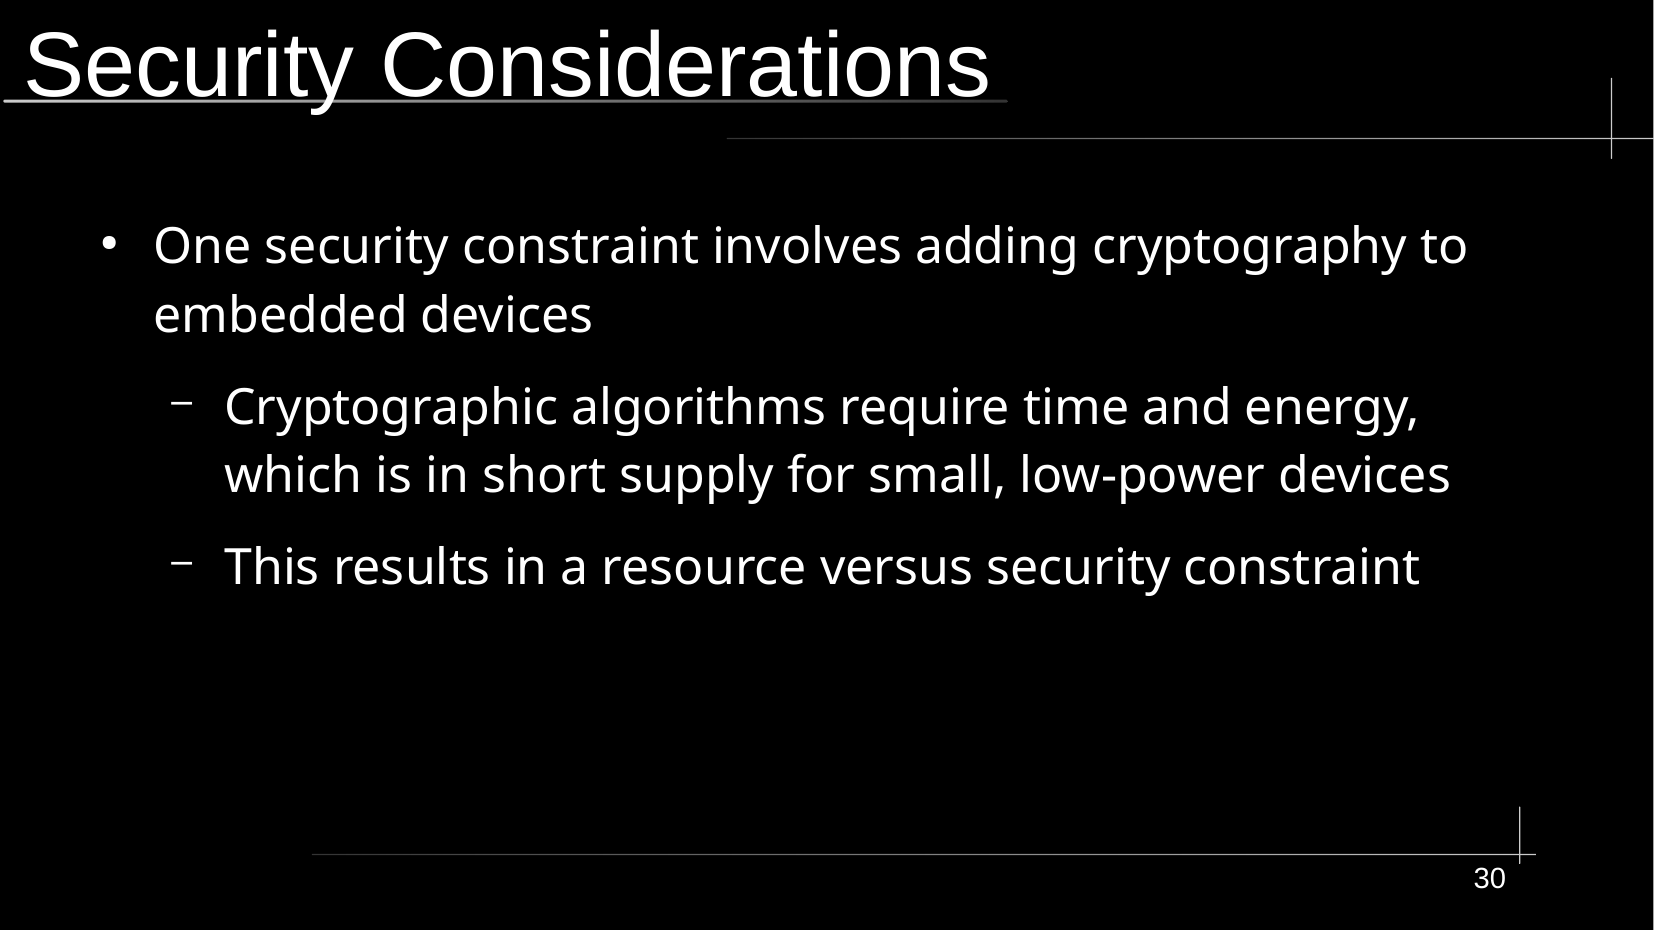

# Security Considerations
One security constraint involves adding cryptography to embedded devices
Cryptographic algorithms require time and energy, which is in short supply for small, low-power devices
This results in a resource versus security constraint
30